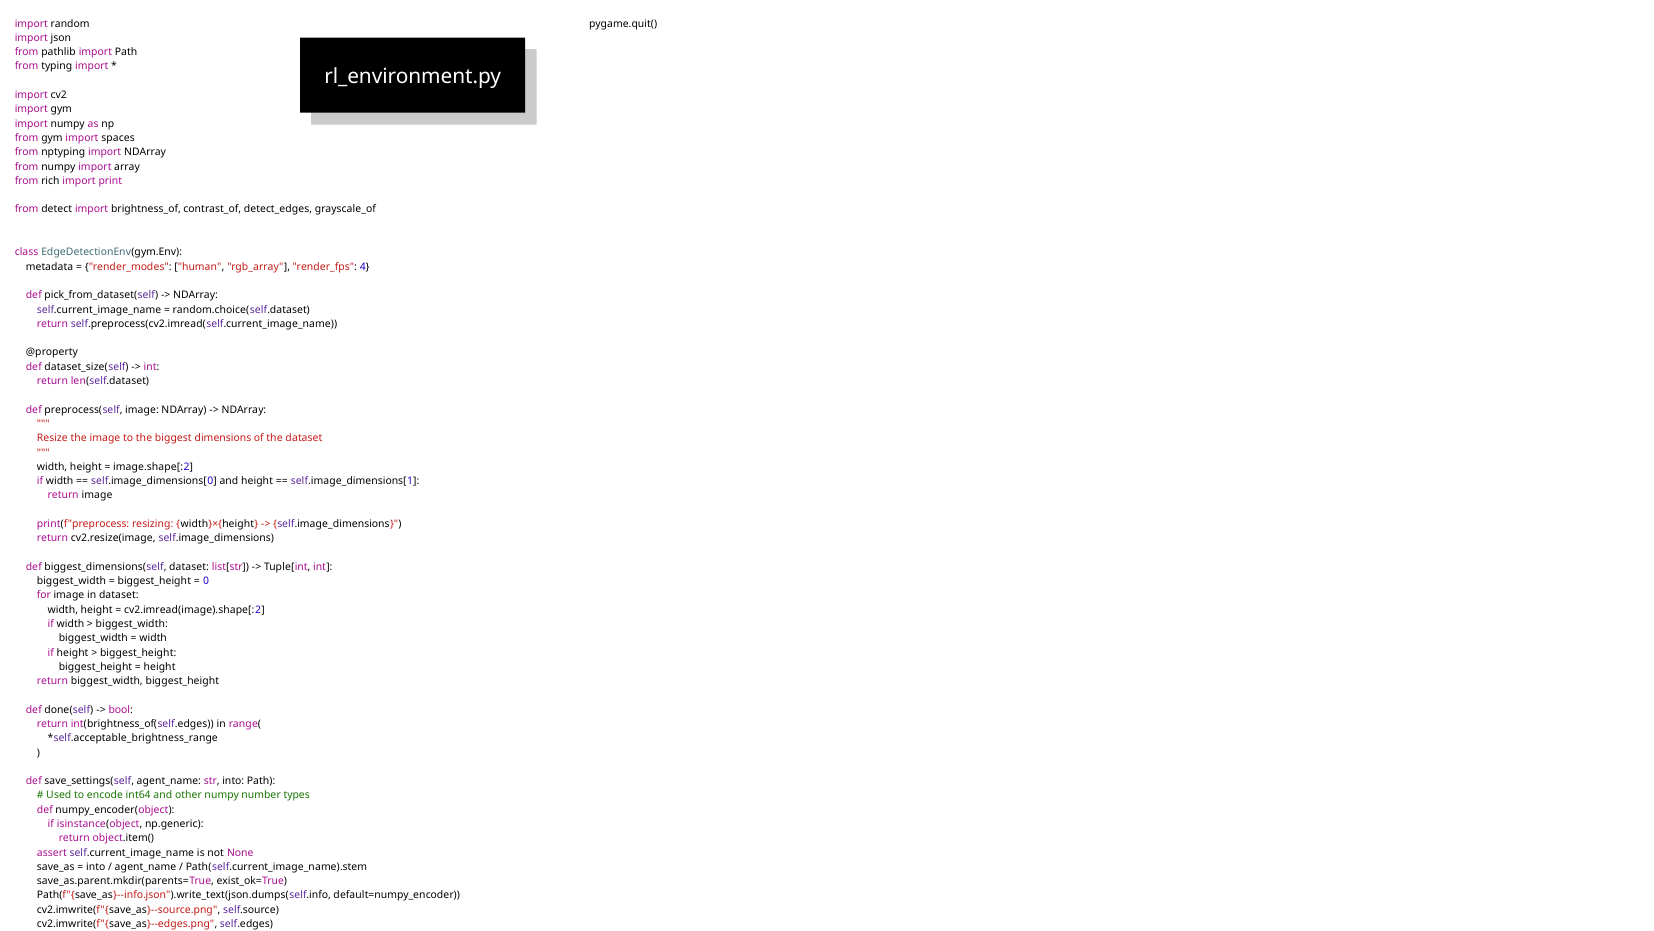

import random
import json
from pathlib import Path
from typing import *
import cv2
import gym
import numpy as np
from gym import spaces
from nptyping import NDArray
from numpy import array
from rich import print
from detect import brightness_of, contrast_of, detect_edges, grayscale_of
class EdgeDetectionEnv(gym.Env):
 metadata = {"render_modes": ["human", "rgb_array"], "render_fps": 4}
 def pick_from_dataset(self) -> NDArray:
 self.current_image_name = random.choice(self.dataset)
 return self.preprocess(cv2.imread(self.current_image_name))
 @property
 def dataset_size(self) -> int:
 return len(self.dataset)
 def preprocess(self, image: NDArray) -> NDArray:
 """
 Resize the image to the biggest dimensions of the dataset
 """
 width, height = image.shape[:2]
 if width == self.image_dimensions[0] and height == self.image_dimensions[1]:
 return image
 print(f"preprocess: resizing: {width}×{height} -> {self.image_dimensions}")
 return cv2.resize(image, self.image_dimensions)
 def biggest_dimensions(self, dataset: list[str]) -> Tuple[int, int]:
 biggest_width = biggest_height = 0
 for image in dataset:
 width, height = cv2.imread(image).shape[:2]
 if width > biggest_width:
 biggest_width = width
 if height > biggest_height:
 biggest_height = height
 return biggest_width, biggest_height
 def done(self) -> bool:
 return int(brightness_of(self.edges)) in range(
 *self.acceptable_brightness_range
 )
 def save_settings(self, agent_name: str, into: Path):
 # Used to encode int64 and other numpy number types
 def numpy_encoder(object):
 if isinstance(object, np.generic):
 return object.item()
 assert self.current_image_name is not None
 save_as = into / agent_name / Path(self.current_image_name).stem
 save_as.parent.mkdir(parents=True, exist_ok=True)
 Path(f"{save_as}--info.json").write_text(json.dumps(self.info, default=numpy_encoder))
 cv2.imwrite(f"{save_as}--source.png", self.source)
 cv2.imwrite(f"{save_as}--edges.png", self.edges)
 cv2.imwrite(f"{save_as}--original-source.png", self.original_source)
 def __init__(
 self,
 render_mode: Union[str, None],
 acceptable_brightness_range: Tuple[int, int],
 dataset: Path,
 max_increment: int = 5,
 ):
 assert render_mode is None or render_mode in self.metadata["render_modes"]
 self.dataset = [str(f) for f in dataset.iterdir() if f.is_file()]
 self.current_image_name = None
 self.thresholds = [100, 100]
 self.brightness_boost = 0
 self.contrast_multiplier = 1
 self.acceptable_brightness_range = acceptable_brightness_range
 self.image_dimensions = self.biggest_dimensions(self.dataset)
 self.max_increment = max_increment
 self.max_contrast_increment = 3
 increment_space = lambda: spaces.Discrete(
 max_increment * 2, start=-max_increment
 )
 pixels_space = lambda width, height: spaces.Box(
 low=array([0, 0]), high=array([width, height]), dtype=np.int16
 )
 self.observation_space_shape = (2*self.image_dimensions[0], self.image_dimensions[1])
 # self.observation_space_shape gives (2,) instead of (width, height)
 self.observation_space = pixels_space(*self.observation_space_shape)
 self.action_space = spaces.Dict(
 {
 "high_threshold": increment_space(),
 "low_threshold": increment_space(),
 "contrast": spaces.Discrete(self.max_contrast_increment, start=1),
 "brightness": increment_space(),
 }
 )
 self.action_space_shape = 2 * max_increment + 2 * max_increment + self.max_contrast_increment + 2 * max_increment
 if render_mode == "human":
 import pygame
 pygame.init()
 pygame.display.init()
 self.window = pygame.display.set_mode(self.image_dimensions)
 self.clock = pygame.time.Clock()
 # self.renderer = Renderer(render_mode, self._render_frame)
 @property
 def observation(self) -> NDArray:
 return array([self.source, self.edges]).reshape(*self.observation_space_shape)
 def reward(self, brightness: float) -> float:
 low, hi = self.acceptable_brightness_range
 if brightness in self.acceptable_brightness_range:
 return 1
 offset = abs(
 brightness - self.acceptable_brightness_range[0 if brightness < low else 1]
 )
 width = abs(0 - low if brightness < low else 255 - hi)
 # print(f"computing reward: {offset} / {width}", end=" ")
 return 1 - (offset / width)
 @property
 def info(self) -> Dict[str, Any]:
 return {
 "source": {
 "brightness": brightness_of(self.source),
 "contrast": contrast_of(self.source),
 # "original": self.original_source,
 "name": self.current_image_name,
 },
 "edges": {
 "brightness": brightness_of(self.edges),
 "contrast": contrast_of(self.edges),
 },
 "settings": {
 "high_threshold": self.thresholds[0],
 "low_threshold": self.thresholds[1],
 "contrast_multiplier": self.contrast_multiplier,
 "brightness_boost": self.brightness_boost,
 }
 }
 def reset(self, seed=None, return_info=False, options=None):
 super().reset(seed=seed)
 # Pick a random bone radio image from the set
 self.source, self.edges = detect_edges(
 self.pick_from_dataset(), low=seed or 50, high=seed or 50
 )
 self.source = grayscale_of(self.source)
 self.original_source = self.source.copy()
 return (self.observation, self.info) if return_info else self.observation
 def step(self, action: OrderedDict):
 print(f"with {dict(**action)}", end=" ")
 nudge = lambda param_name: np.clip(
 action[param_name], -self.max_increment, self.max_increment
 )
 self.thresholds[0] = action["high_threshold"]
 self.thresholds[1] = action["low_threshold"]
 self.contrast_multiplier = 1 + action["contrast"]/10
 self.brightness_boost = action["brightness"]
 self.source = np.clip(
 self.original_source.astype("int16") * self.contrast_multiplier + self.brightness_boost,
 # self.source.astype("int16") + action["brightness"],
 0, 255
 ).astype("uint8")
 # if brightness_of(self.edges) == 0:
 # print("restarting with original source")
 # self.source = self.original_source.copy()
 _, self.edges = detect_edges(self.source, *self.thresholds)
 edges_brightness = brightness_of(self.edges)
 print(f"edges brightness is {edges_brightness}", end=" => ")
 return (
 self.observation,
 self.reward(edges_brightness),
 self.done(),
 self.info,
 )
 def render(self, window):
 import pygame
 window.fill((255,255,255))
 self._draw_image(self.edges, window, (0, 0))
 self._draw_image(self.source, window, (self.image_dimensions[0], 0))
 self._draw_image(self.original_source, window, (0, self.image_dimensions[1]))
 self._draw_text(f"edges brightness: {brightness_of(self.edges)} in {self.acceptable_brightness_range} ? {self.done()}", window, (20, self.image_dimensions[1] * 2 + 20))
 pygame.display.update()
 def _draw_text(self, text, window, *at):
 import pygame
 pygame.init()
 font = pygame.font.SysFont("monospace", 12)
 text = font.render(text, True, (0,0,0))
 window.blit(text, at)
 def _draw_image(self, image, window, *at):
 import pygame
 size = image.shape[1::-1]
 cv2_image = np.repeat(image.reshape(size[1], size[0], 1), 3, axis=2)
 surface = pygame.image.frombuffer(cv2_image.flatten(), size, "RGB")
 surface = surface.convert()
 window.blit(surface, at)
 def close(self):
 if self.window is not None:
 import pygame
 pygame.display.quit()
 pygame.quit()
rl_environment.py